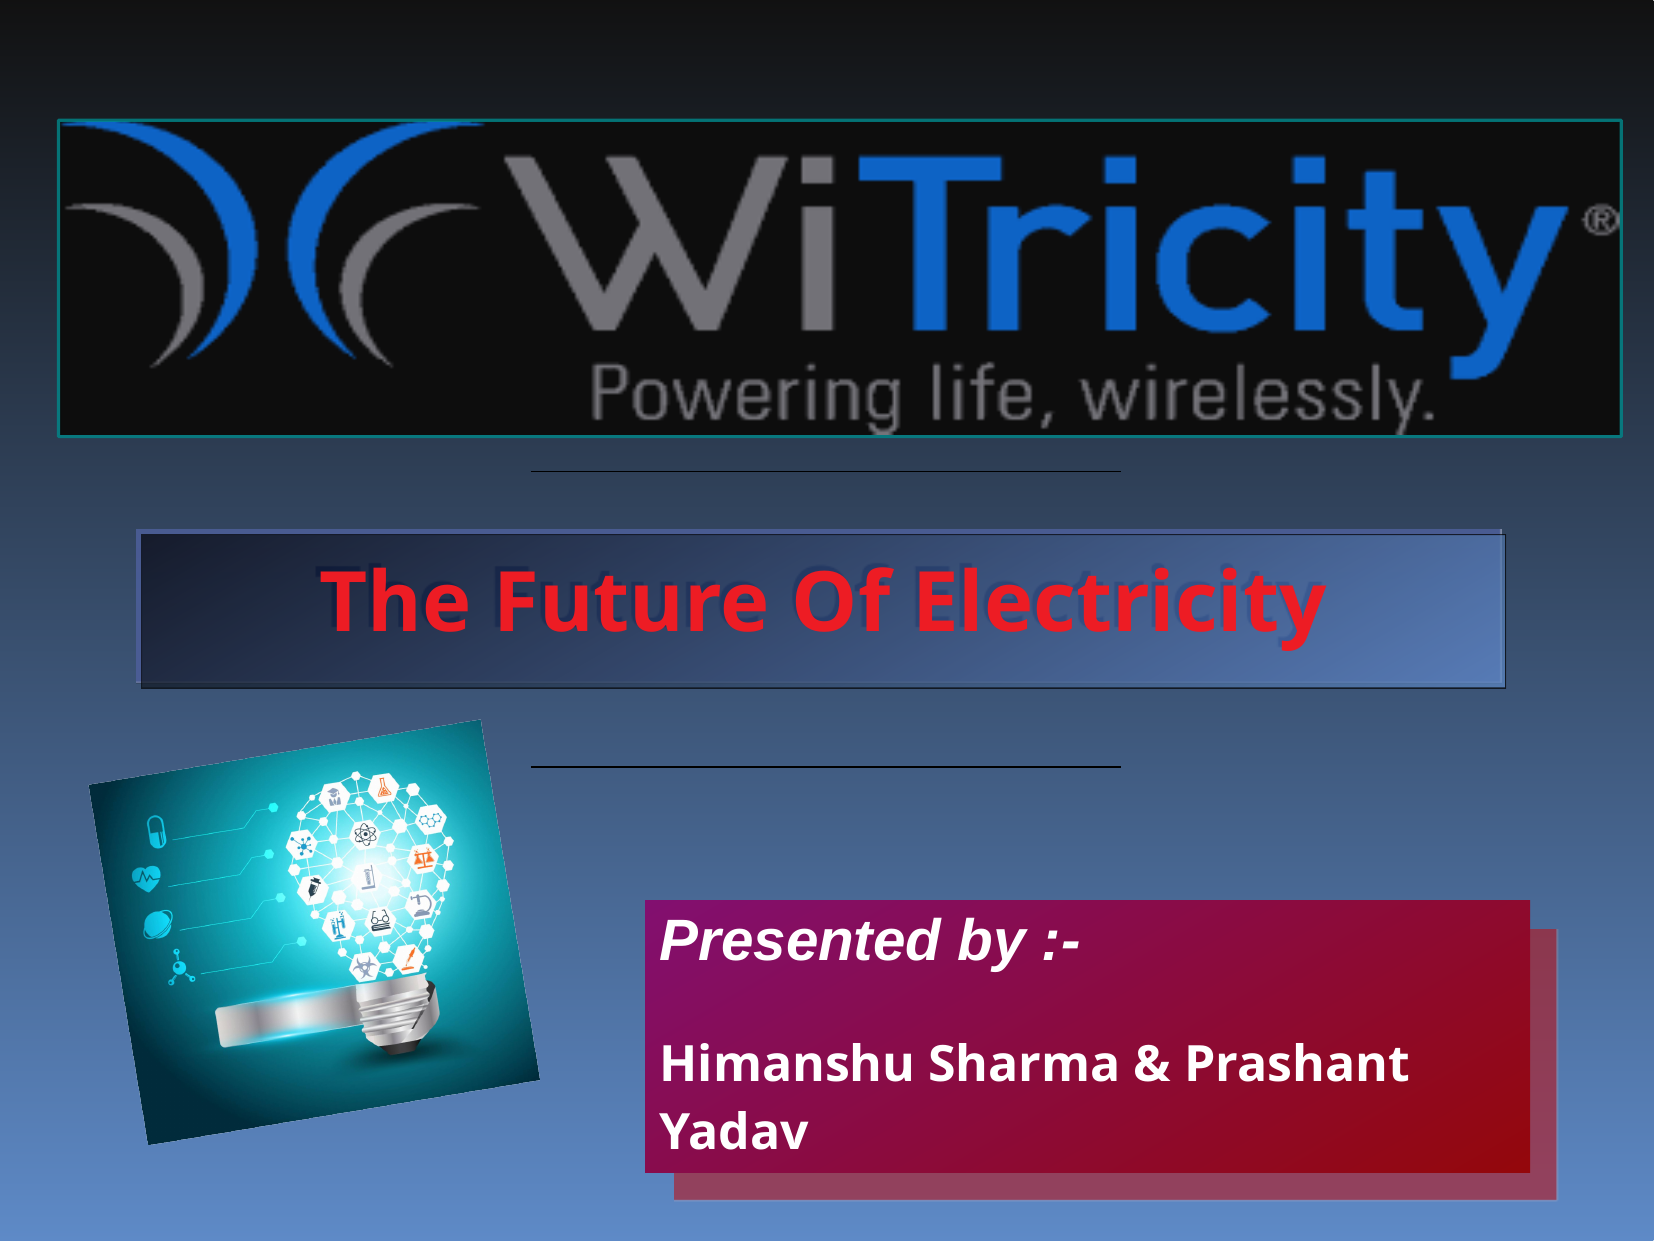

The Future Of Electricity
Presented by :-
Himanshu Sharma & Prashant Yadav